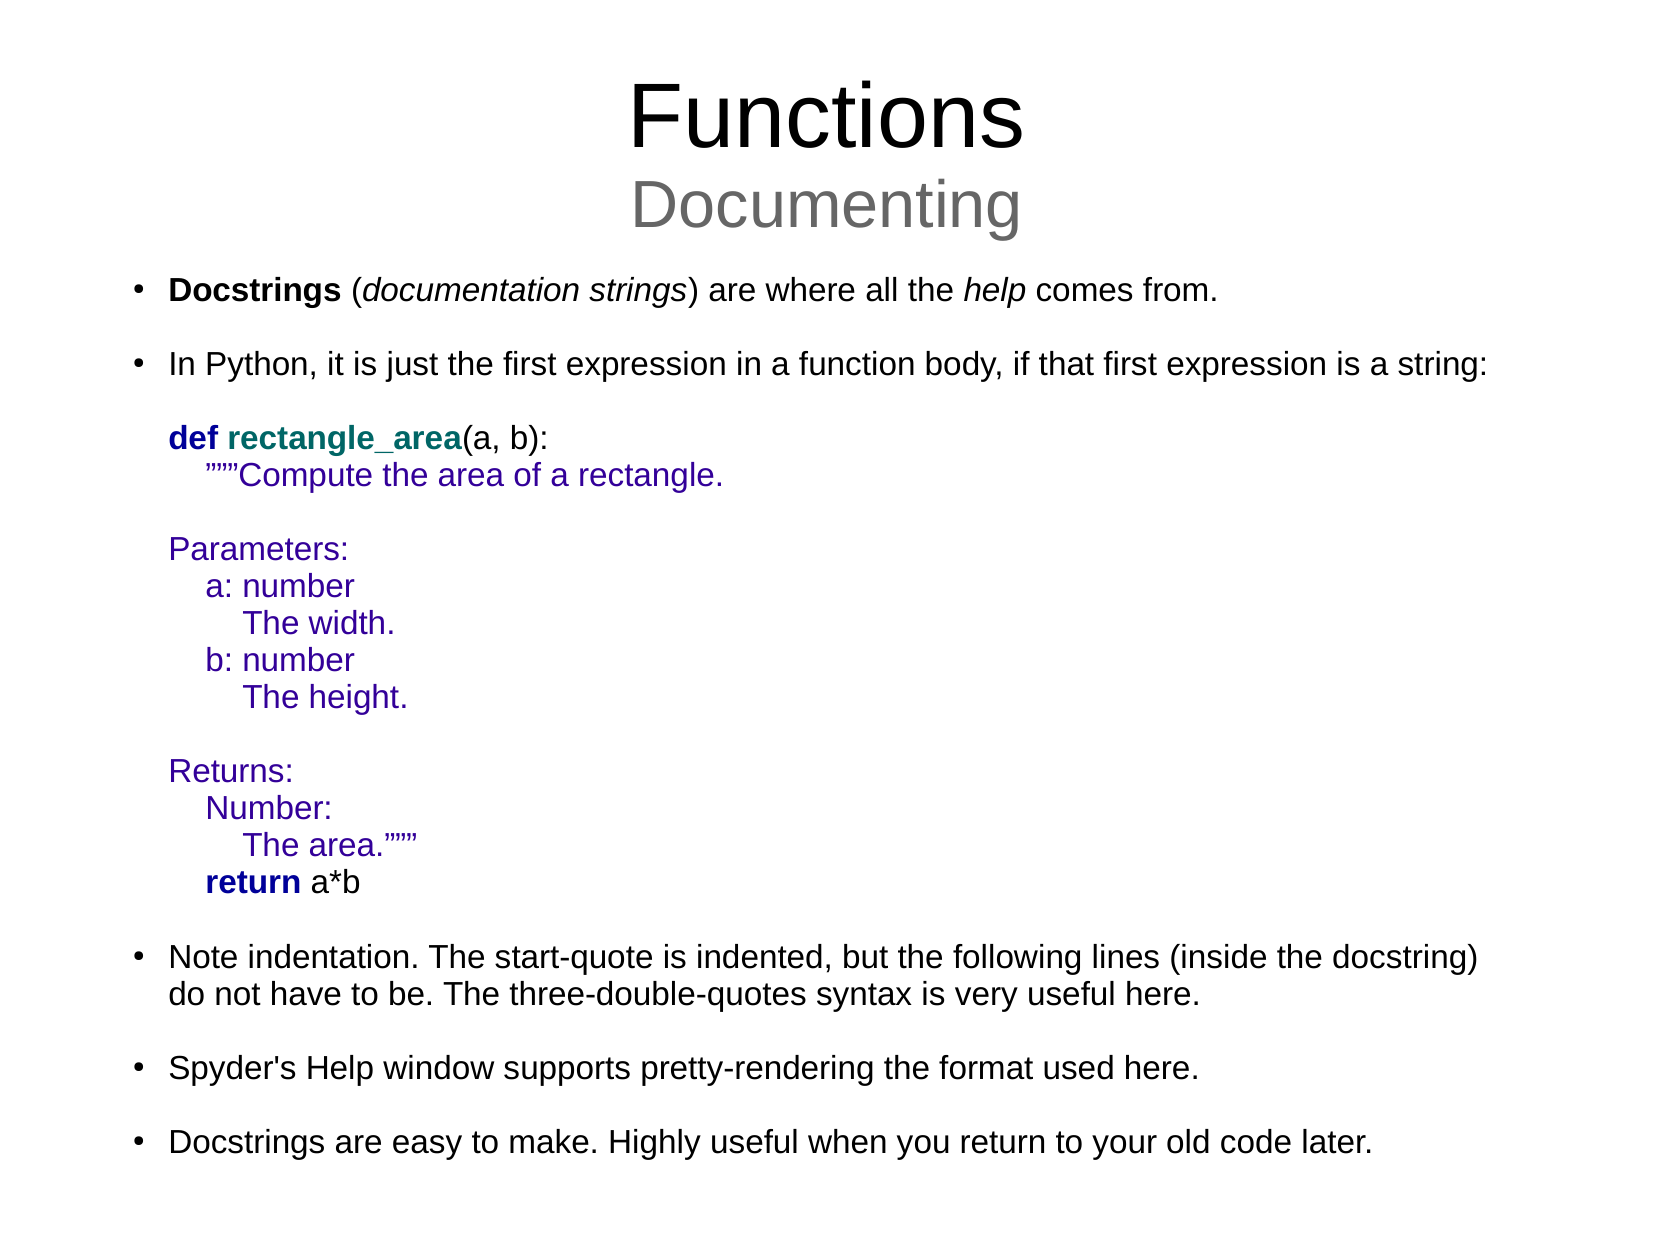

# Functions Documenting
Docstrings (documentation strings) are where all the help comes from.
In Python, it is just the first expression in a function body, if that first expression is a string:
def rectangle_area(a, b):
 ”””Compute the area of a rectangle.
Parameters:
 a: number
 The width.
 b: number
 The height.
Returns:
 Number:
 The area.”””
 return a*b
Note indentation. The start-quote is indented, but the following lines (inside the docstring)
do not have to be. The three-double-quotes syntax is very useful here.
Spyder's Help window supports pretty-rendering the format used here.
Docstrings are easy to make. Highly useful when you return to your old code later.